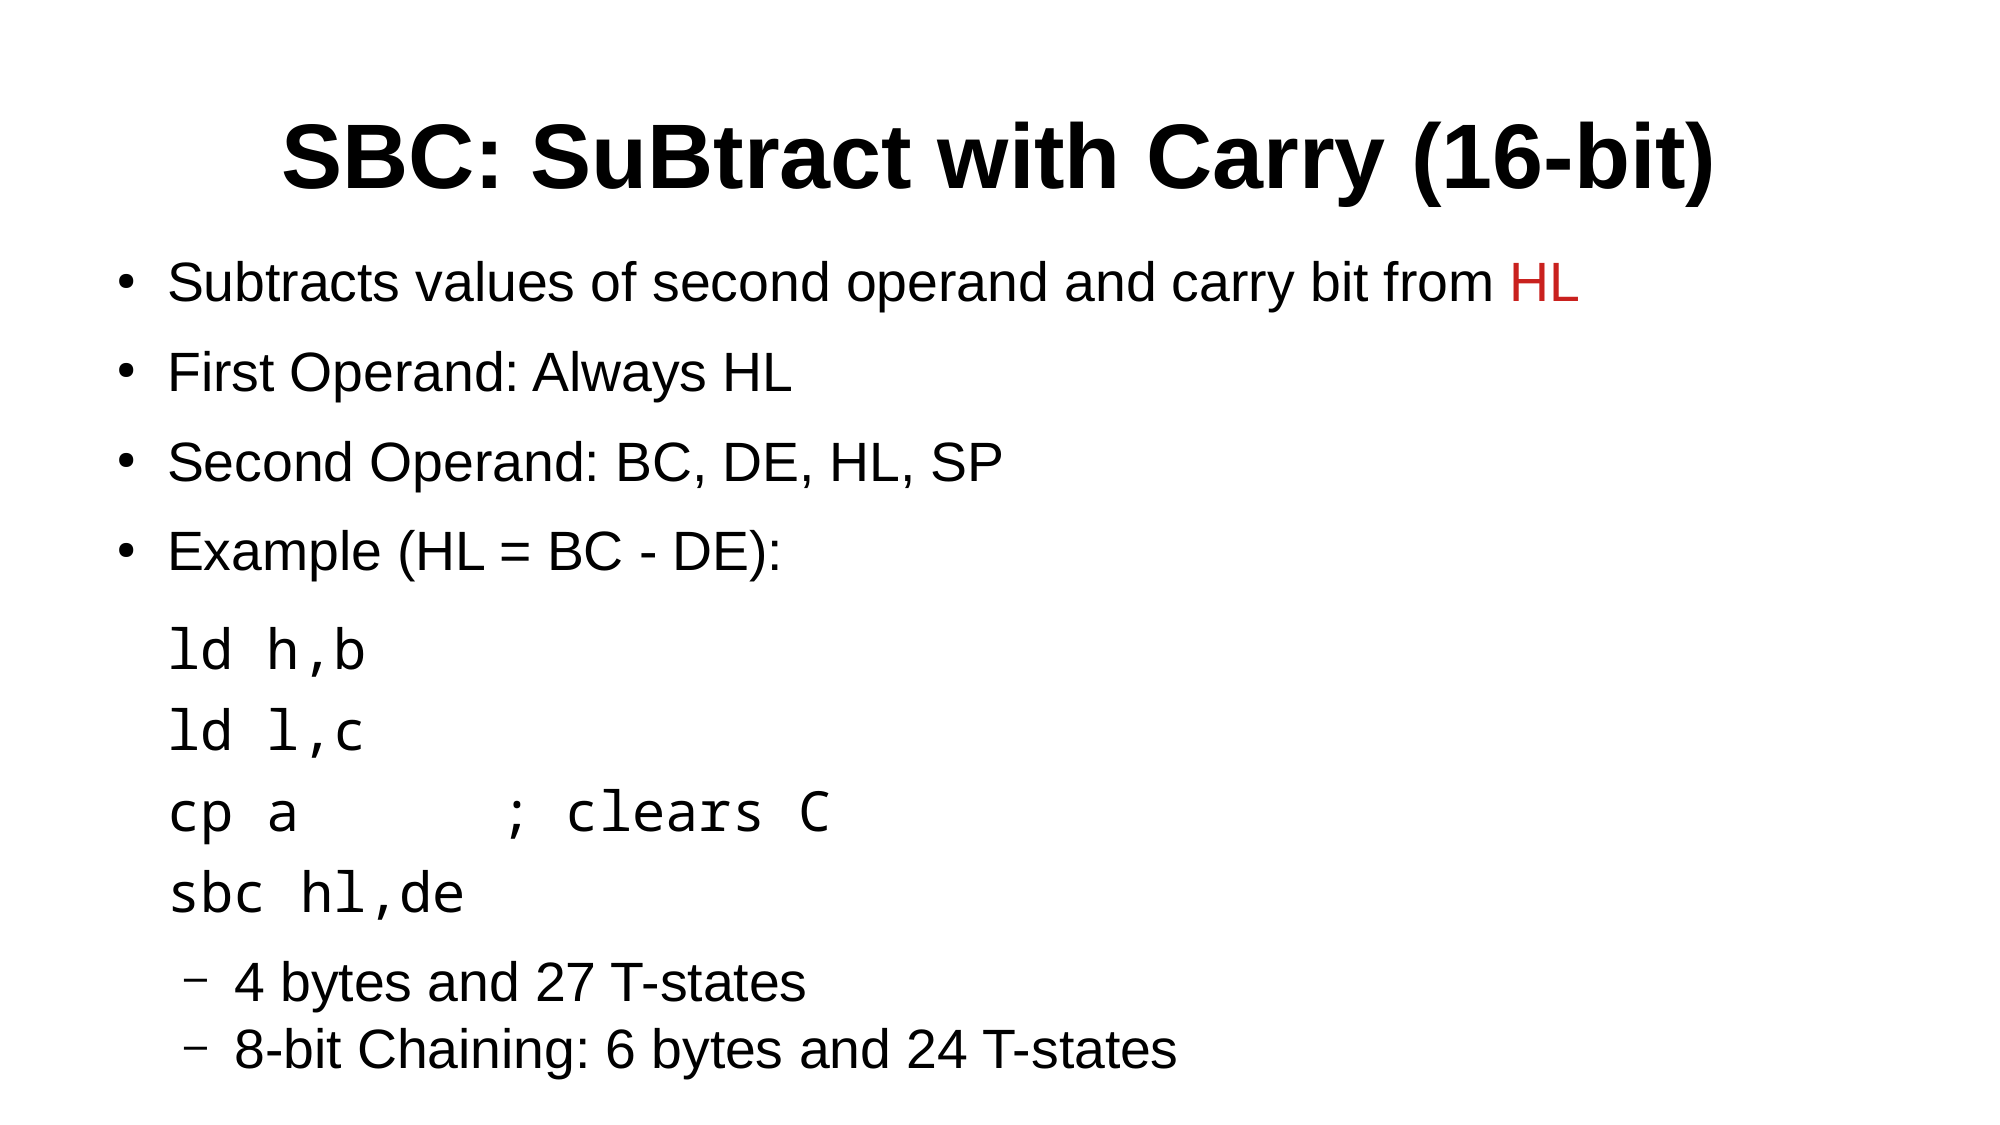

# SBC: SuBtract with Carry (16-bit)
Subtracts values of second operand and carry bit from HL
First Operand: Always HL
Second Operand: BC, DE, HL, SP
Example (HL = BC - DE):
ld h,b
ld l,c
cp a ; clears C
sbc hl,de
4 bytes and 27 T-states
8-bit Chaining: 6 bytes and 24 T-states